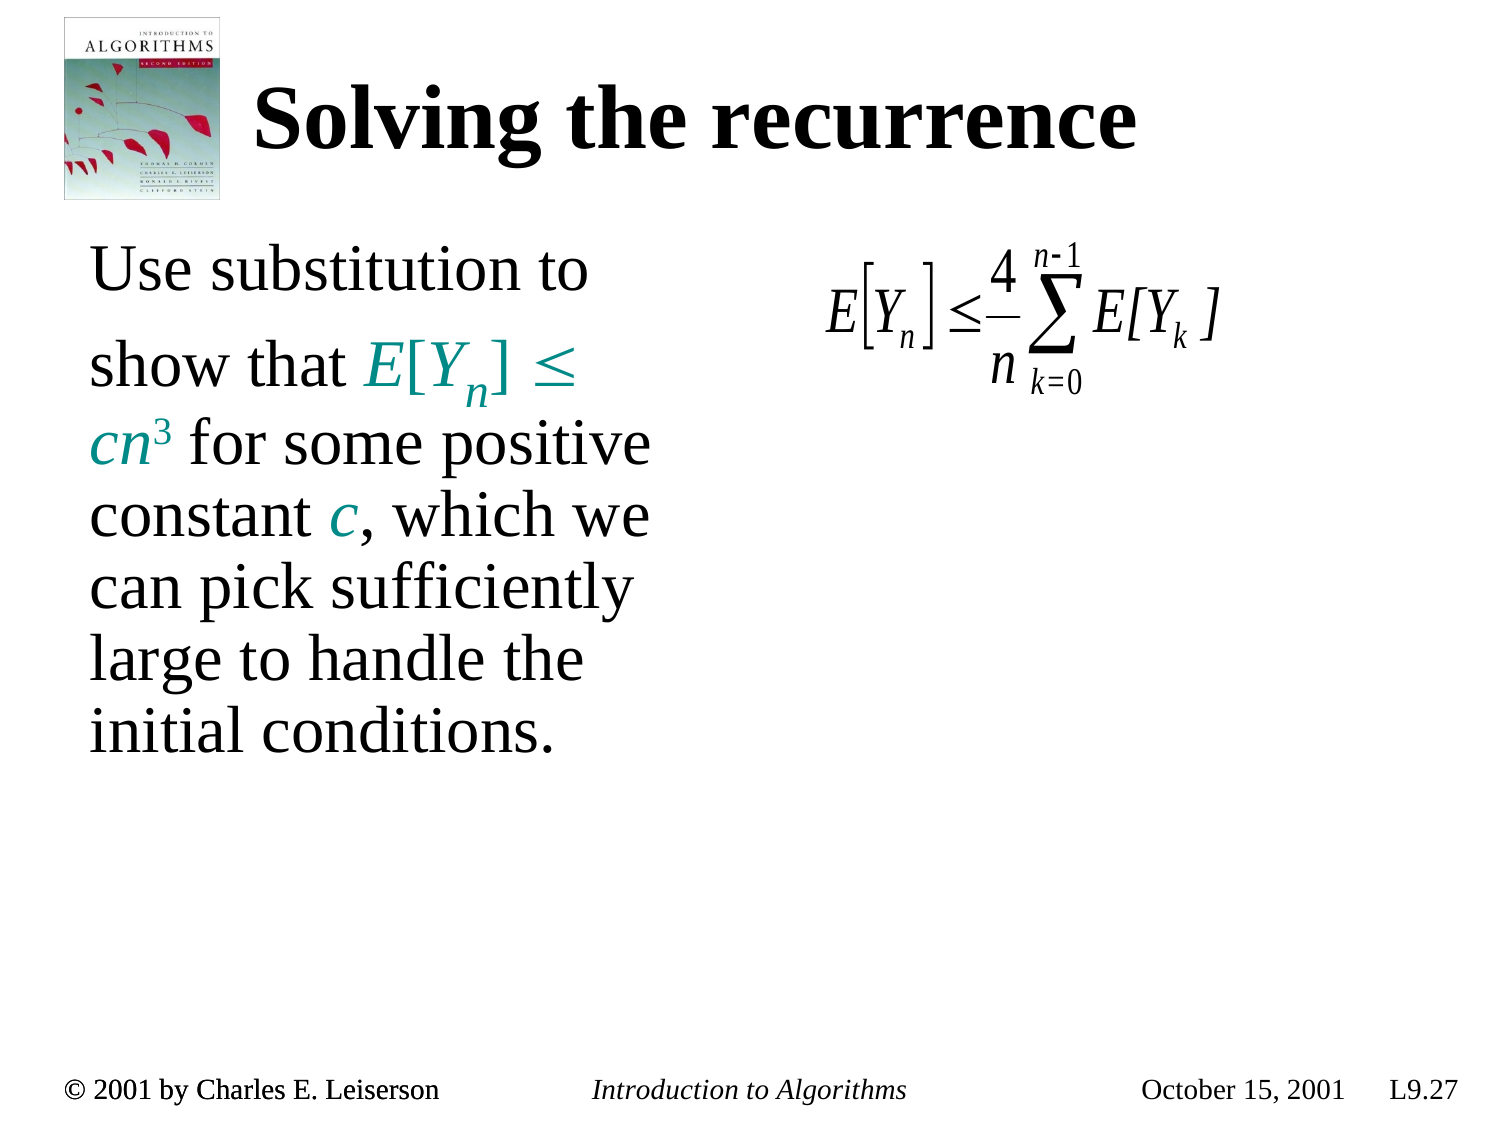

Solving the recurrence
Use substitution to show that E[Yn]  cn3 for some positive constant c, which we can pick sufficiently large to handle the initial conditions.
Introduction to Algorithms
October 15, 2001 L9.